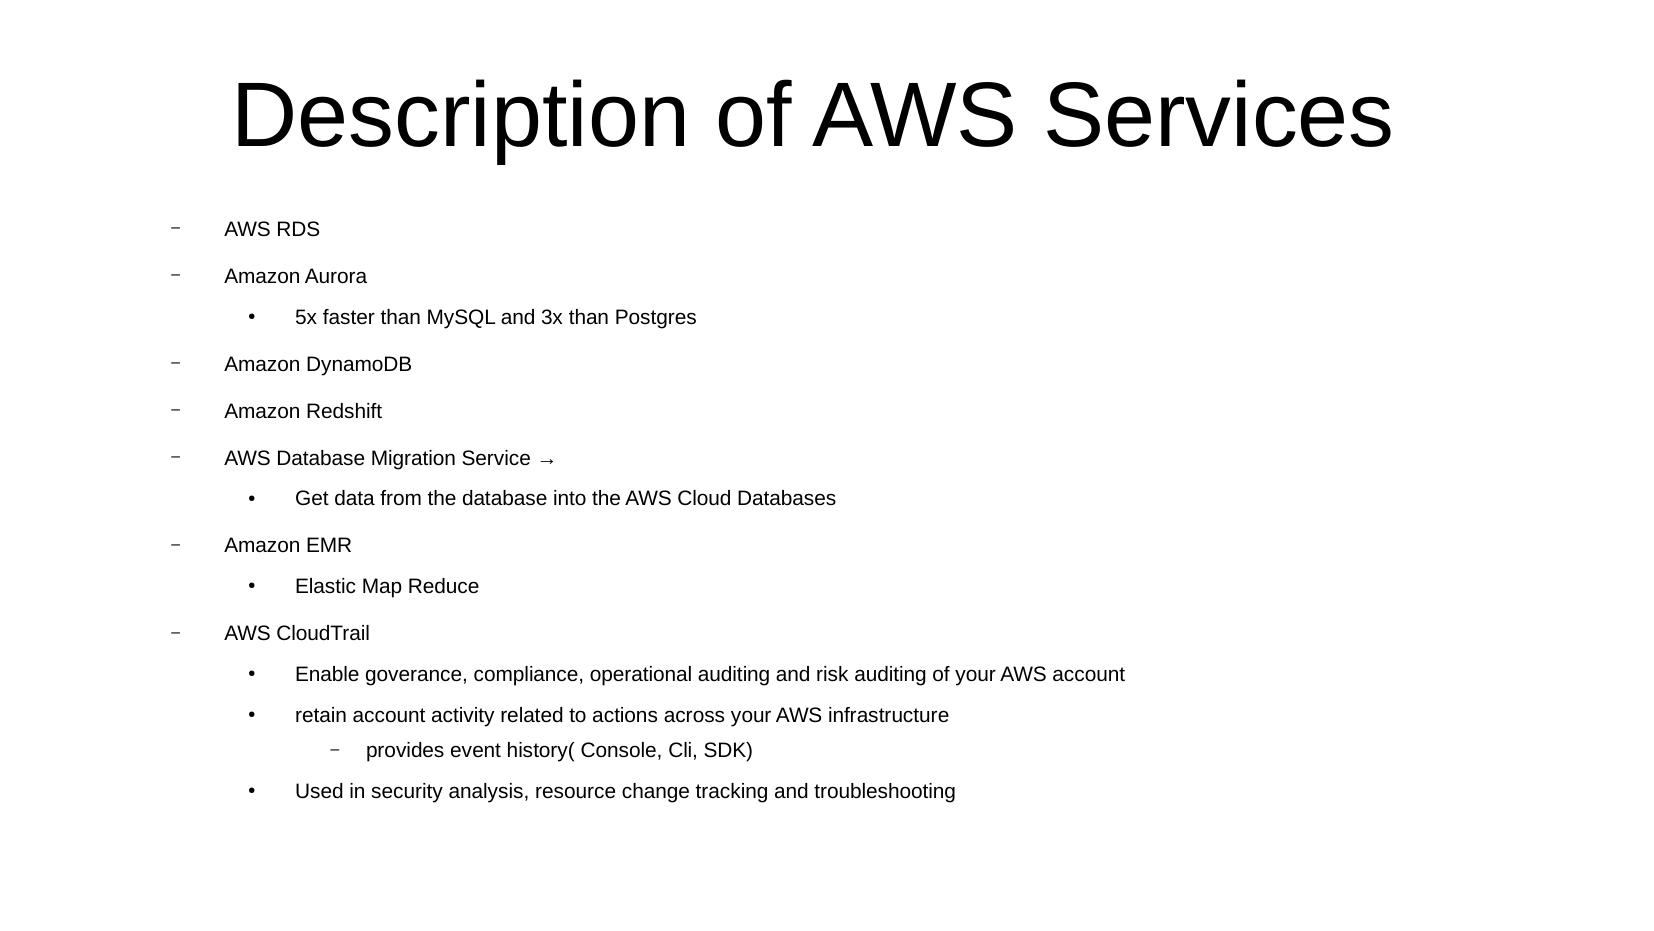

# Description of AWS Services
AWS RDS
Amazon Aurora
5x faster than MySQL and 3x than Postgres
Amazon DynamoDB
Amazon Redshift
AWS Database Migration Service →
Get data from the database into the AWS Cloud Databases
Amazon EMR
Elastic Map Reduce
AWS CloudTrail
Enable goverance, compliance, operational auditing and risk auditing of your AWS account
retain account activity related to actions across your AWS infrastructure
provides event history( Console, Cli, SDK)
Used in security analysis, resource change tracking and troubleshooting